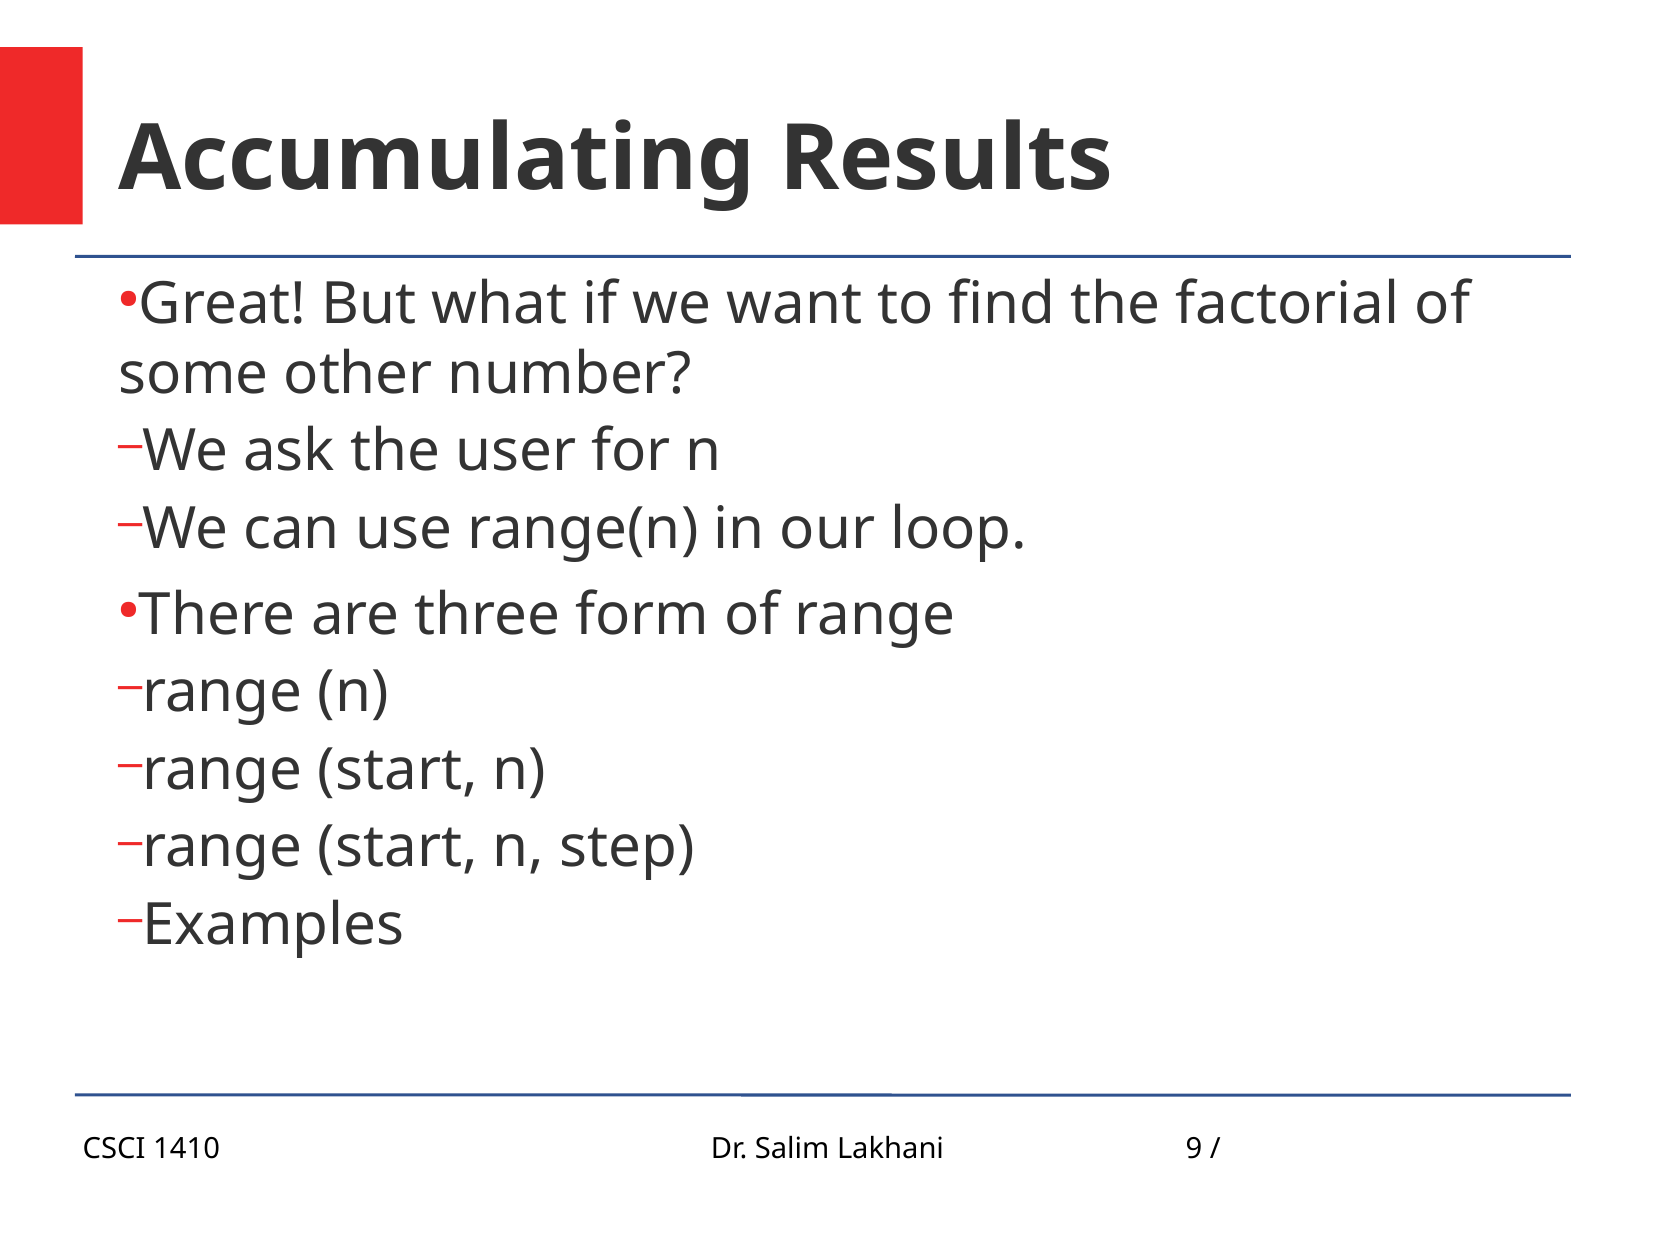

# Accumulating Results
Great! But what if we want to find the factorial of some other number?
We ask the user for n
We can use range(n) in our loop.
There are three form of range
range (n)
range (start, n)
range (start, n, step)
Examples
CSCI 1410
Dr. Salim Lakhani